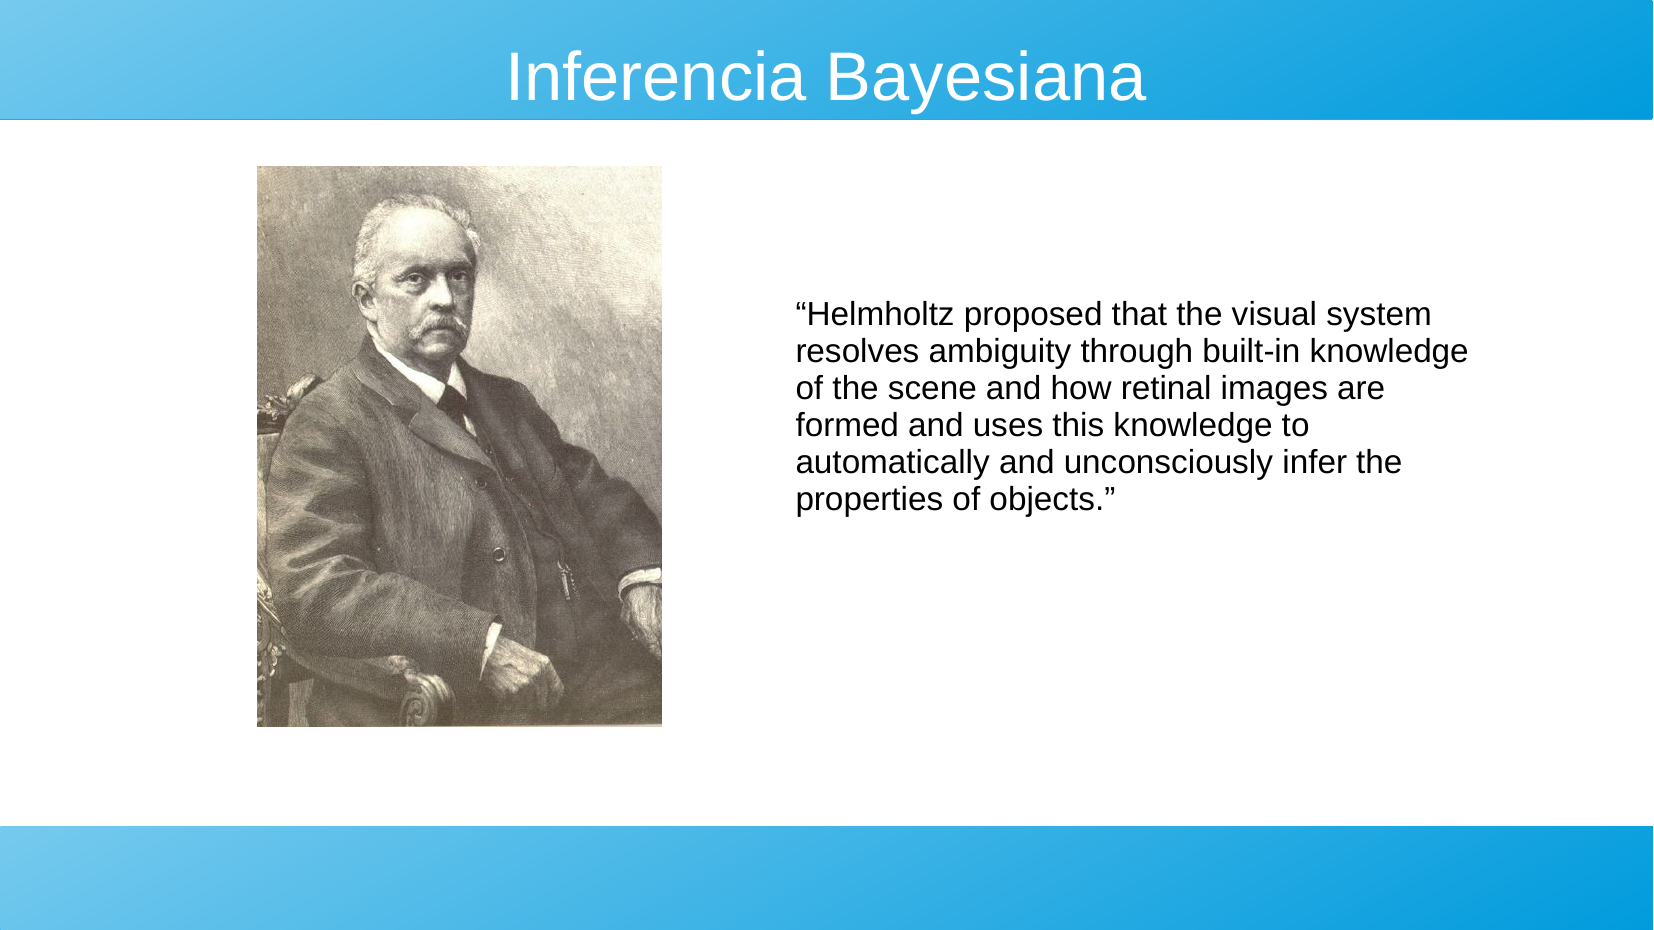

Inferencia Bayesiana
“Helmholtz proposed that the visual system
resolves ambiguity through built-in knowledge
of the scene and how retinal images are
formed and uses this knowledge to
automatically and unconsciously infer the
properties of objects.”